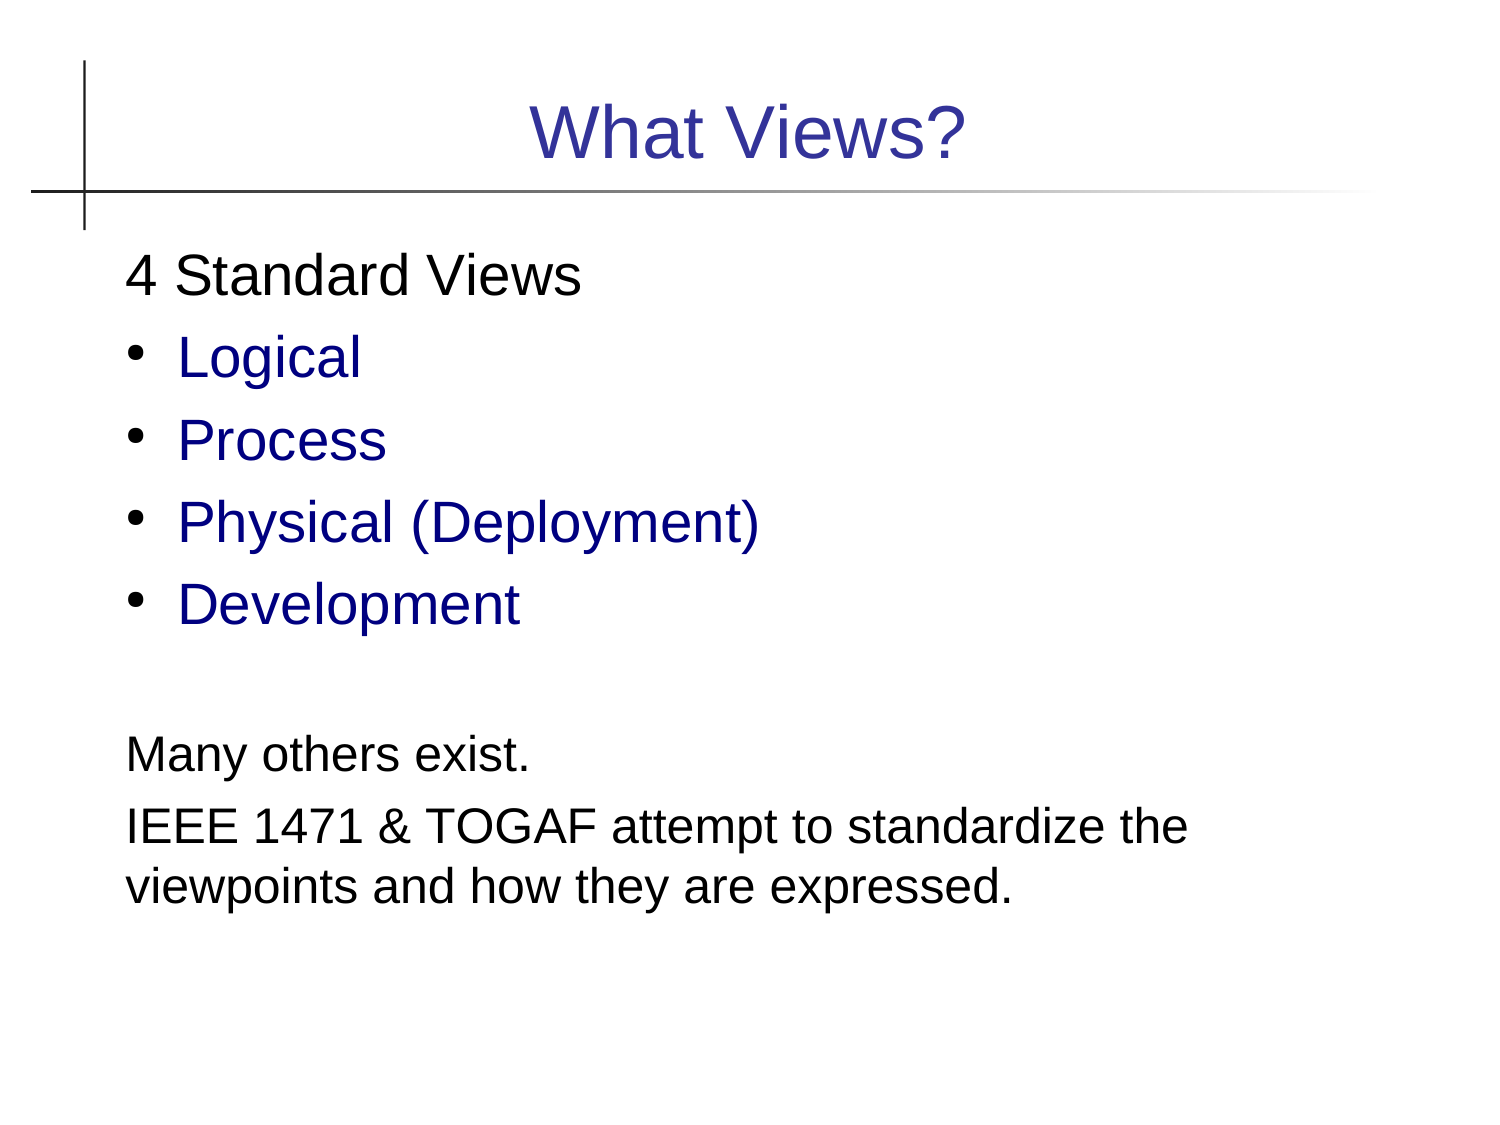

# What Views?
4 Standard Views
 Logical
 Process
 Physical (Deployment)
 Development
Many others exist.
IEEE 1471 & TOGAF attempt to standardize the viewpoints and how they are expressed.